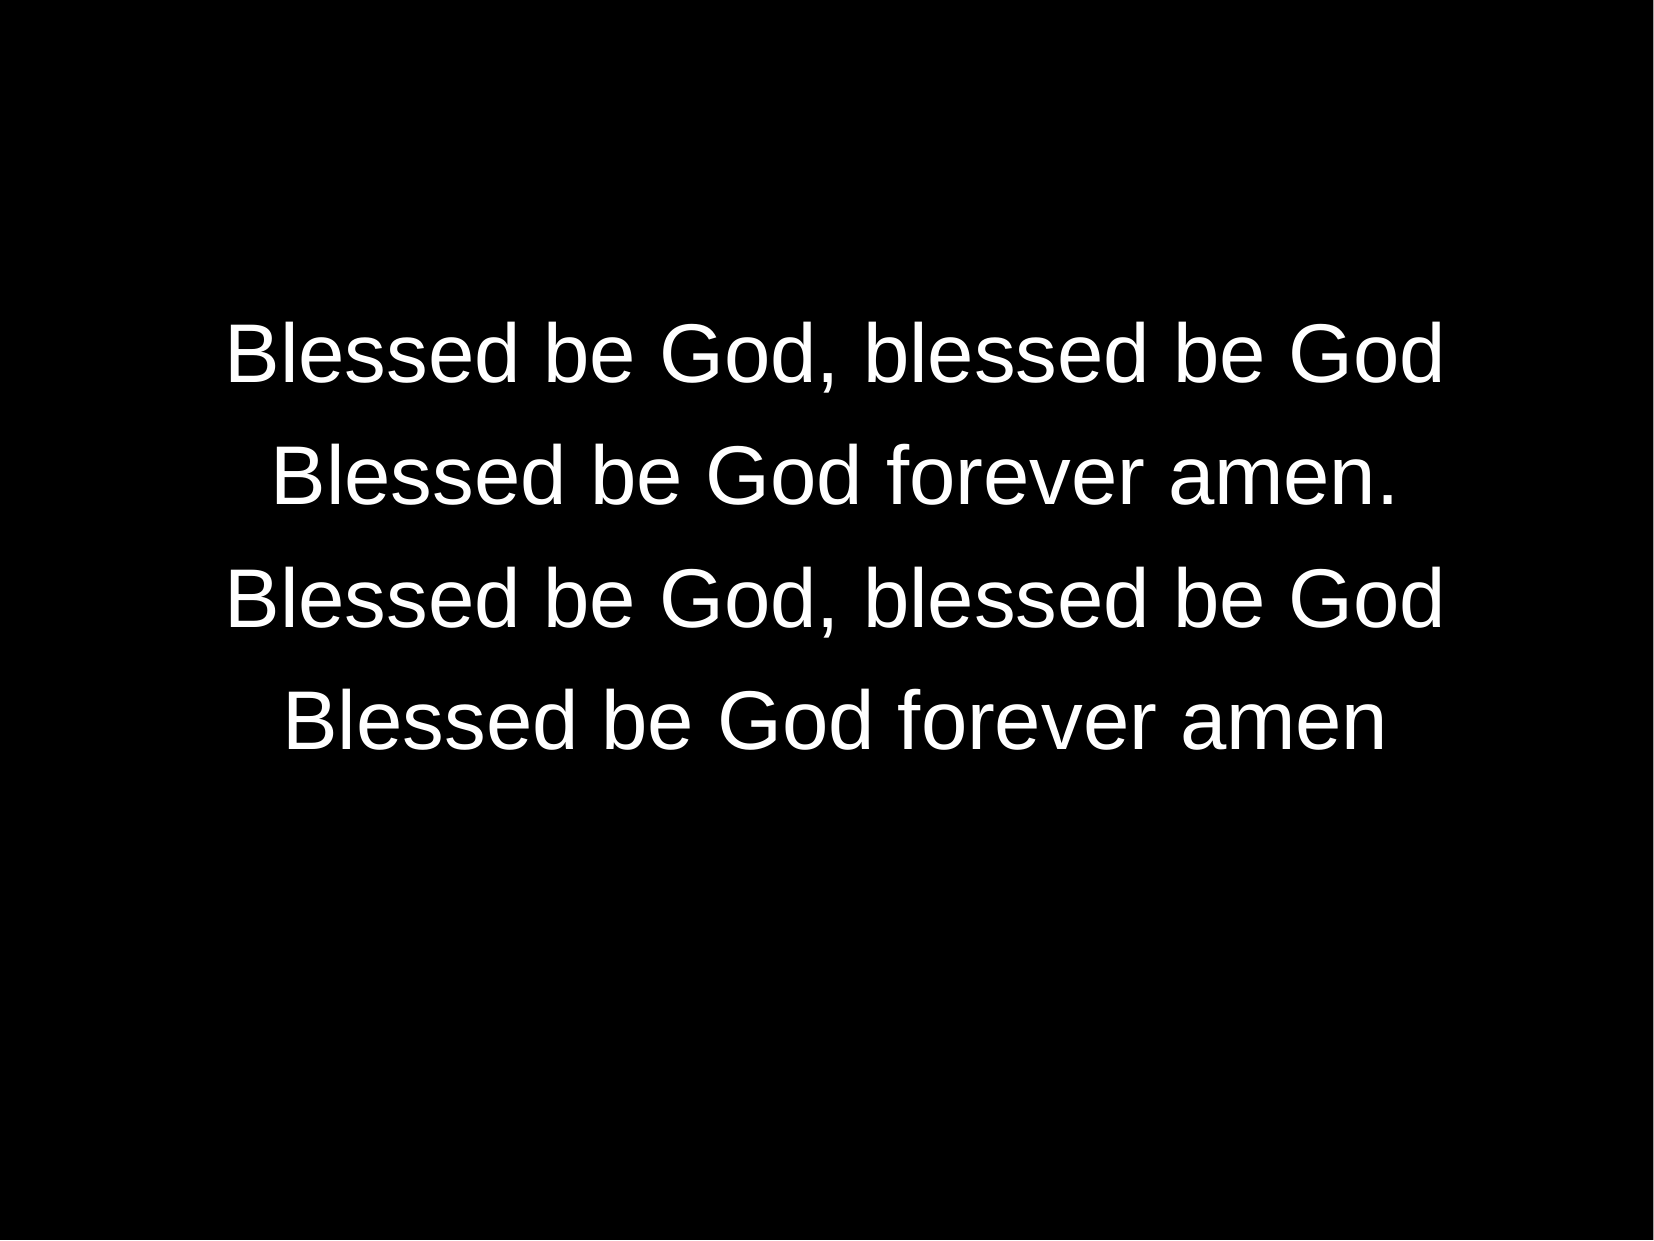

#
Blessed be God, blessed be God
Blessed be God forever amen.
Blessed be God, blessed be God
Blessed be God forever amen